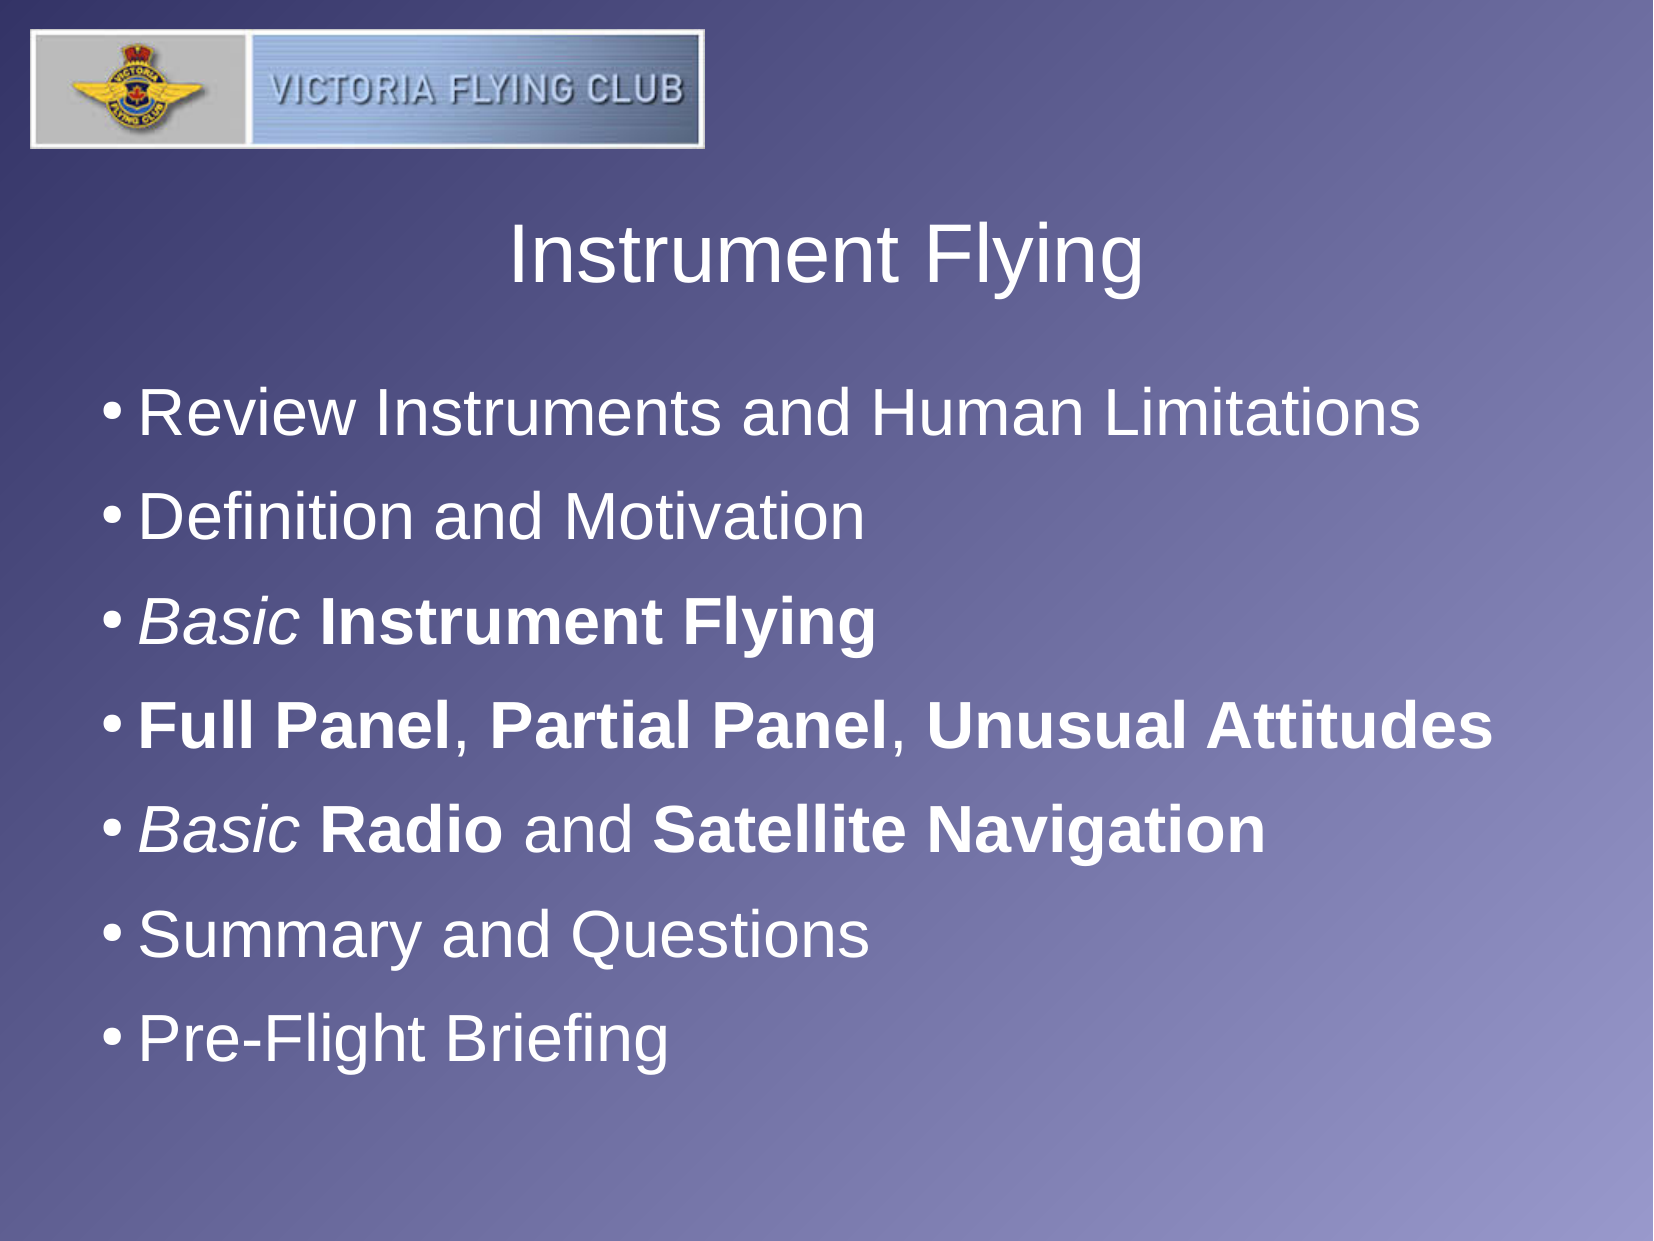

# Instrument Flying
Review Instruments and Human Limitations
Definition and Motivation
Basic Instrument Flying
Full Panel, Partial Panel, Unusual Attitudes
Basic Radio and Satellite Navigation
Summary and Questions
Pre-Flight Briefing